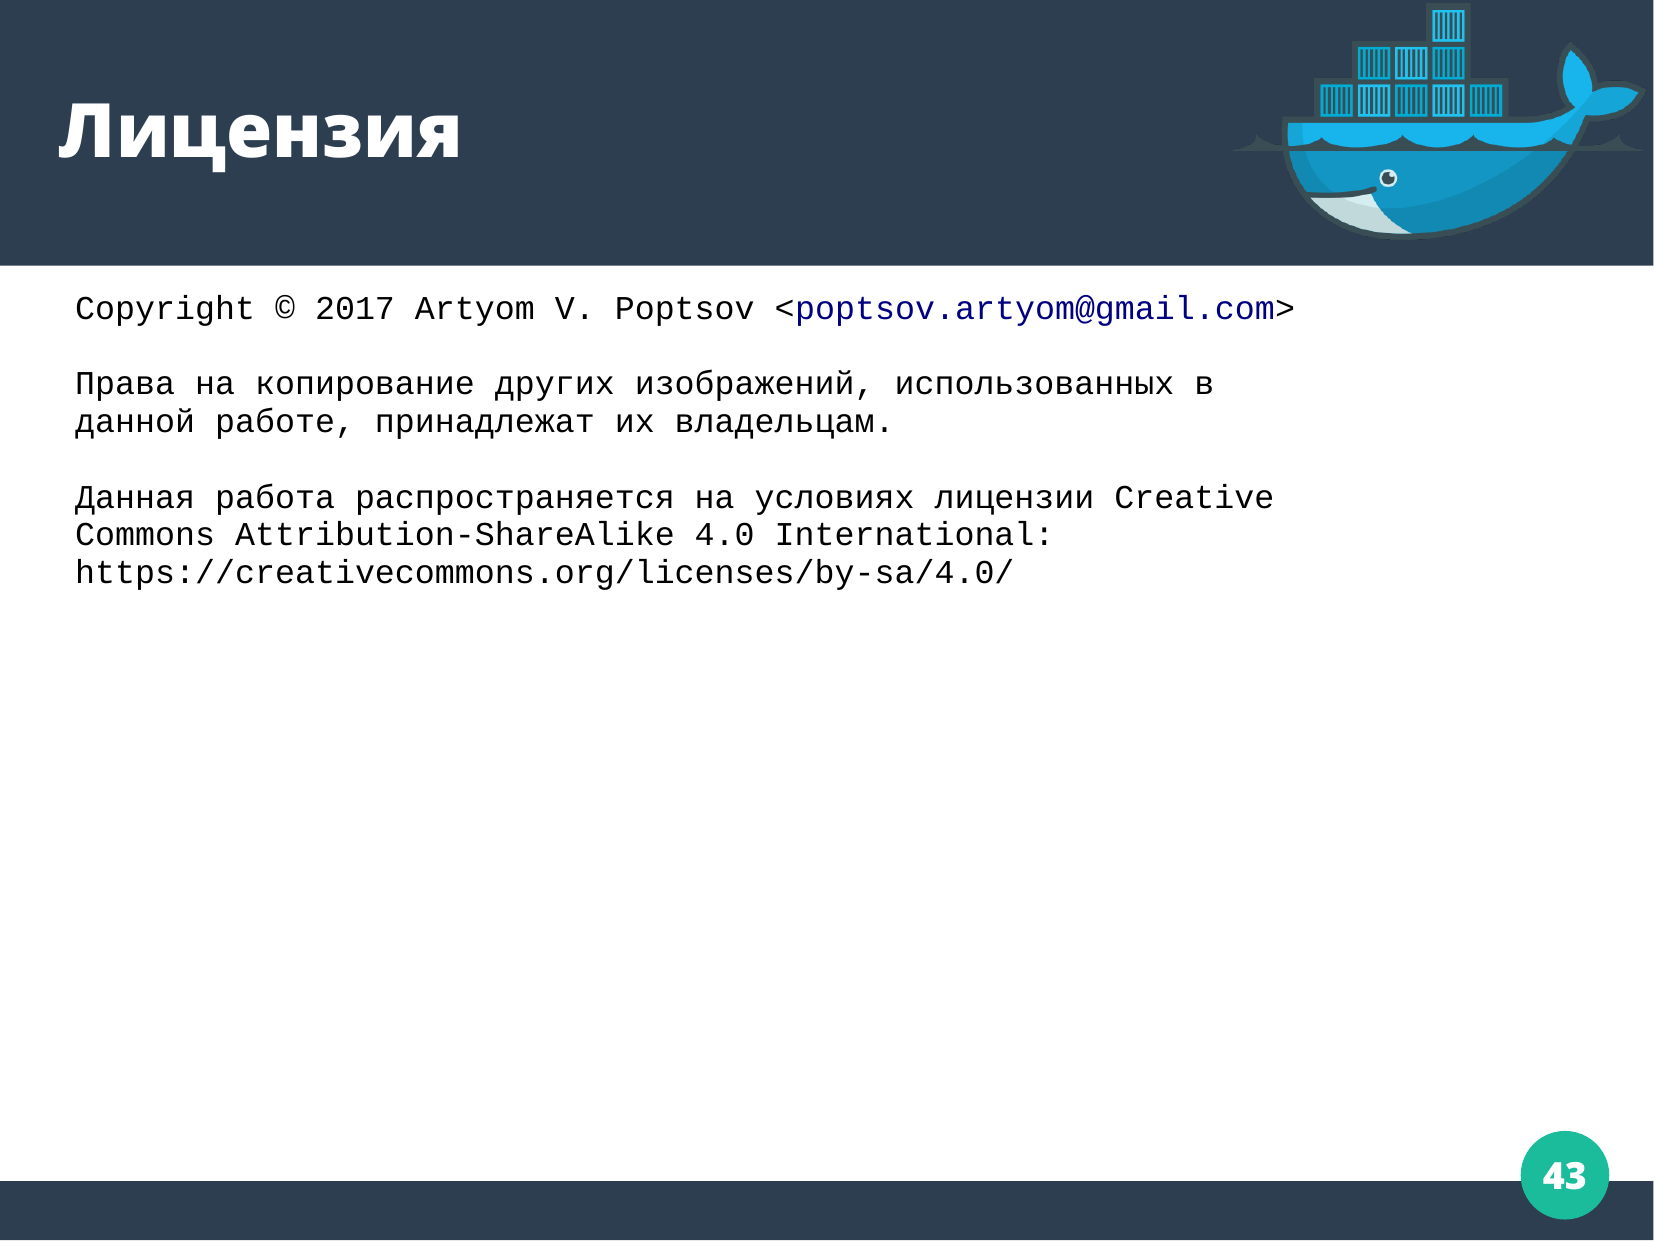

# Лицензия
Copyright © 2017 Artyom V. Poptsov <poptsov.artyom@gmail.com>
Права на копирование других изображений, использованных в
данной работе, принадлежат их владельцам.
Данная работа распространяется на условиях лицензии Creative
Commons Attribution-ShareAlike 4.0 International:
https://creativecommons.org/licenses/by-sa/4.0/
43